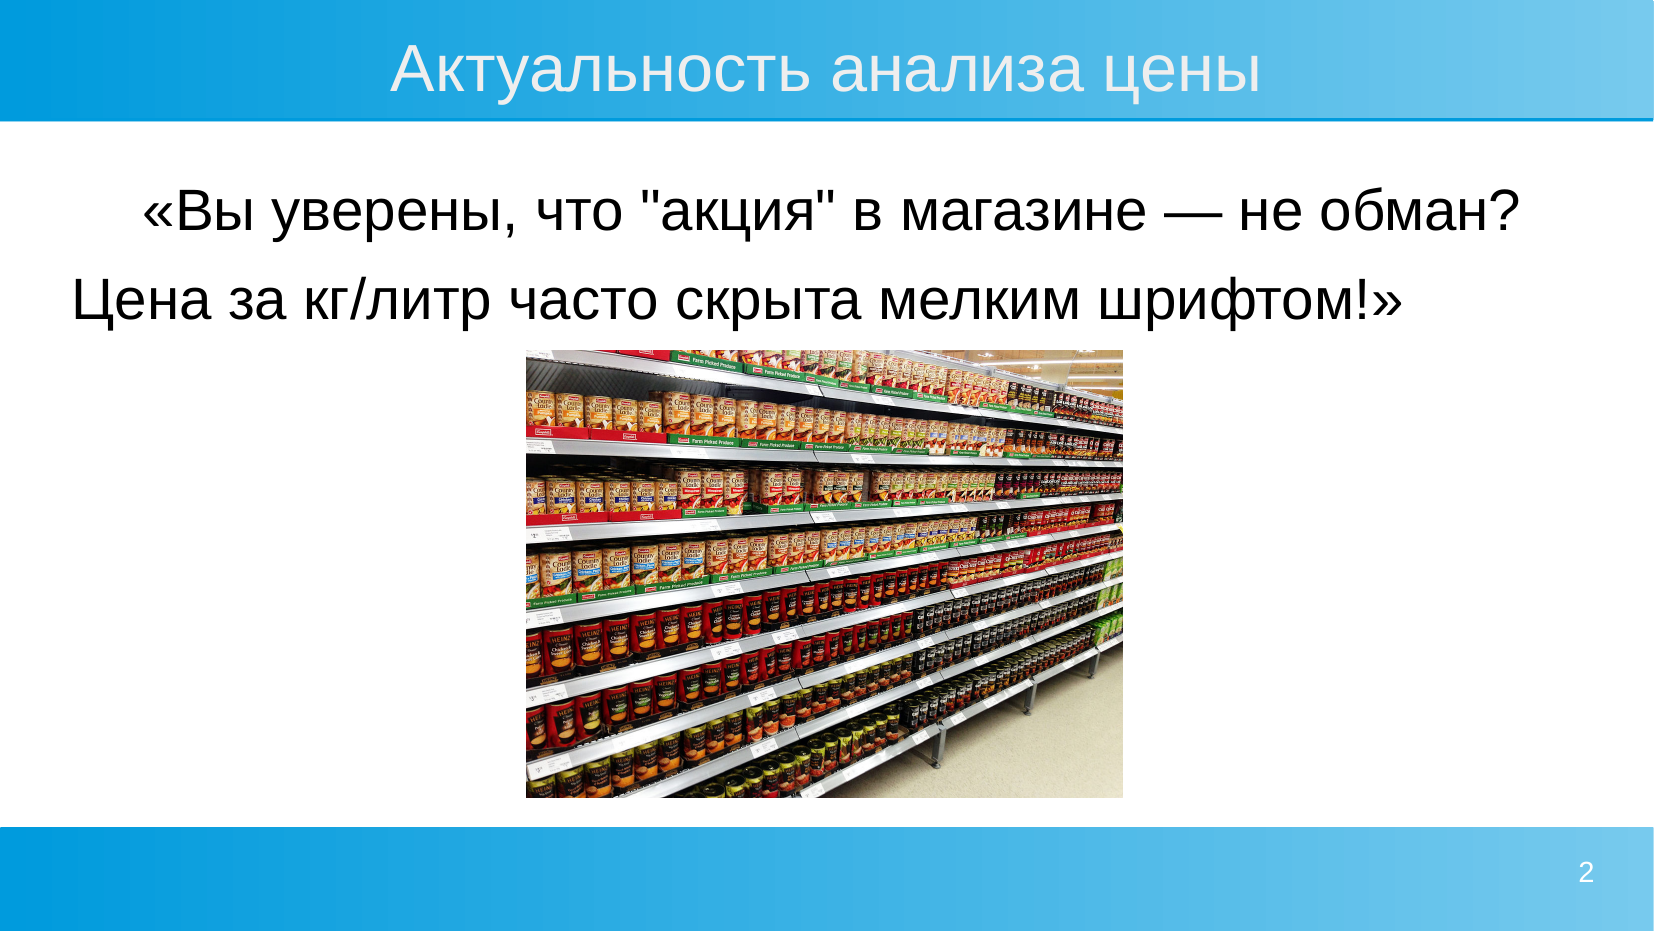

# Актуальность анализа цены
«Вы уверены, что "акция" в магазине — не обман?
Цена за кг/литр часто скрыта мелким шрифтом!»
2